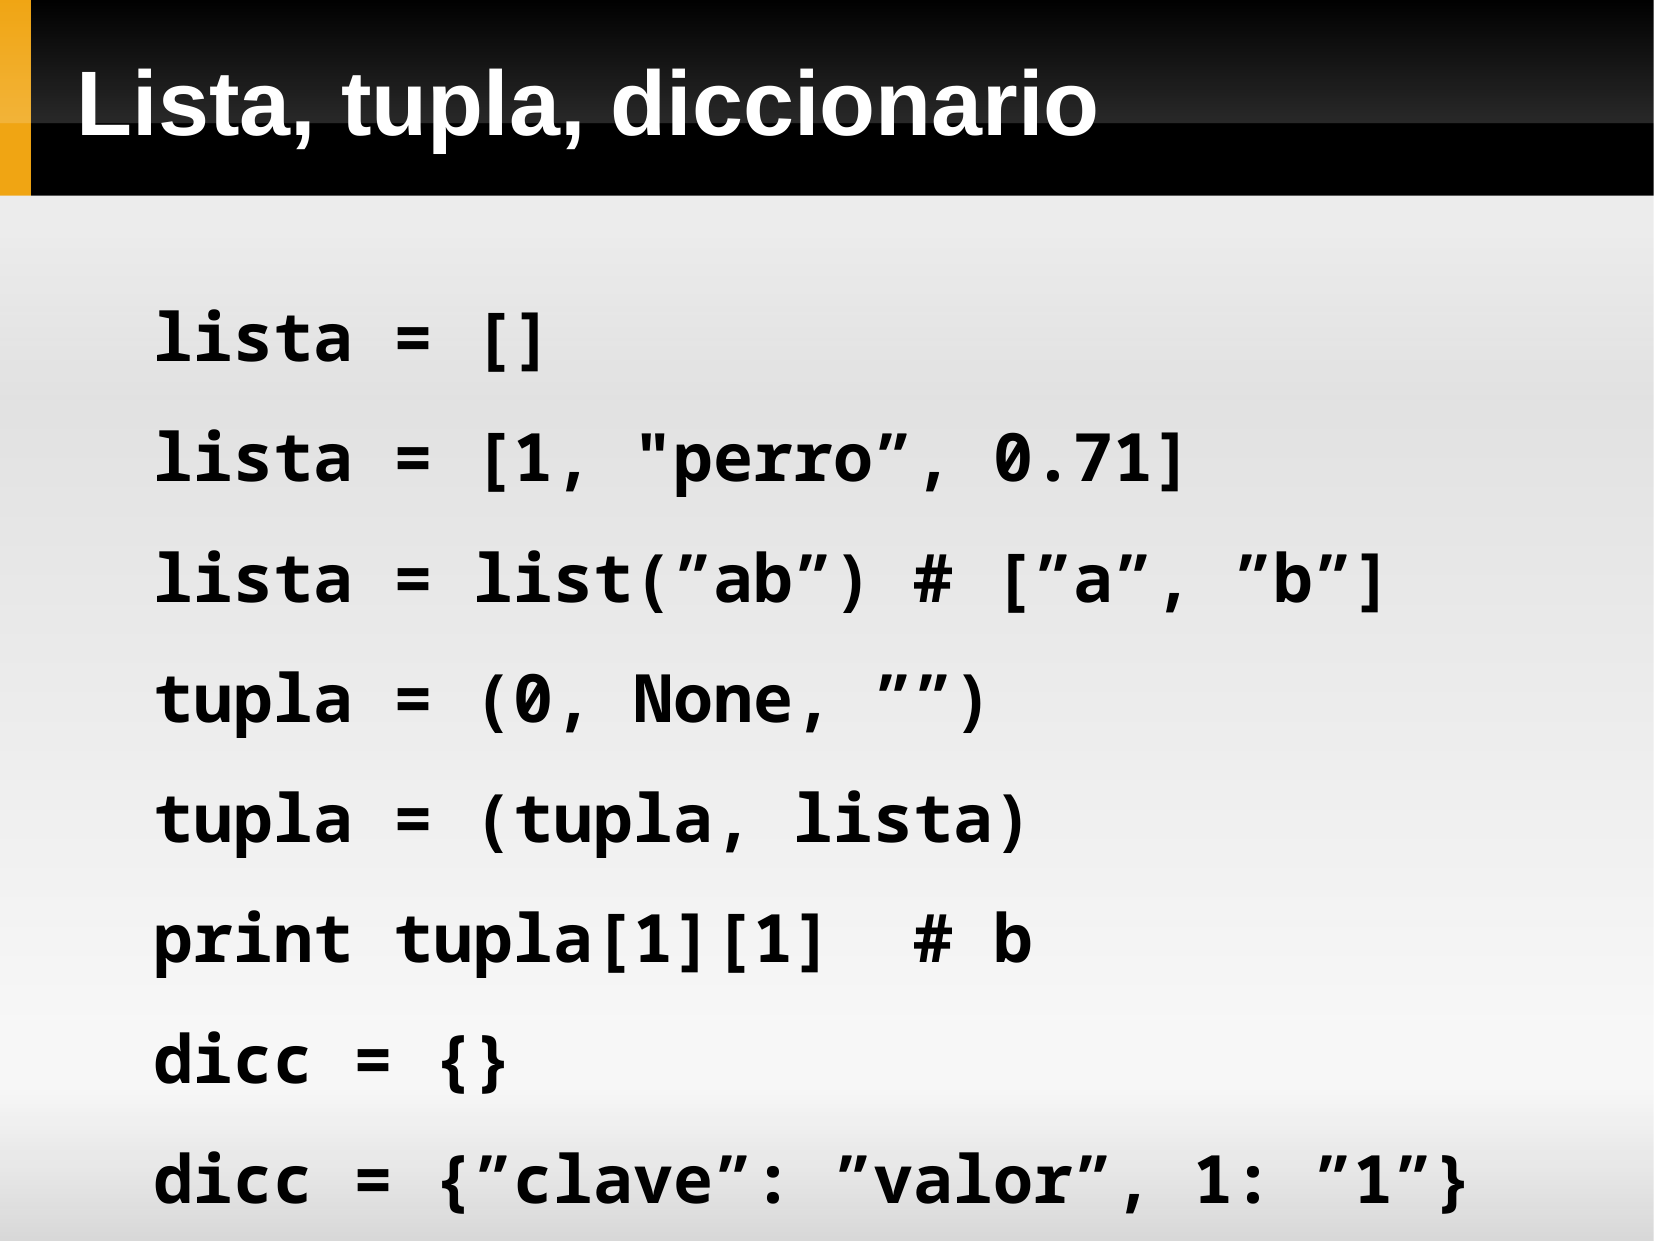

# Lista, tupla, diccionario
lista = []
lista = [1, "perro”, 0.71]
lista = list(”ab”) # [”a”, ”b”]
tupla = (0, None, ””)
tupla = (tupla, lista)
print tupla[1][1] # b
dicc = {}
dicc = {”clave”: ”valor”, 1: ”1”}
print dicc[”clave”] # valor